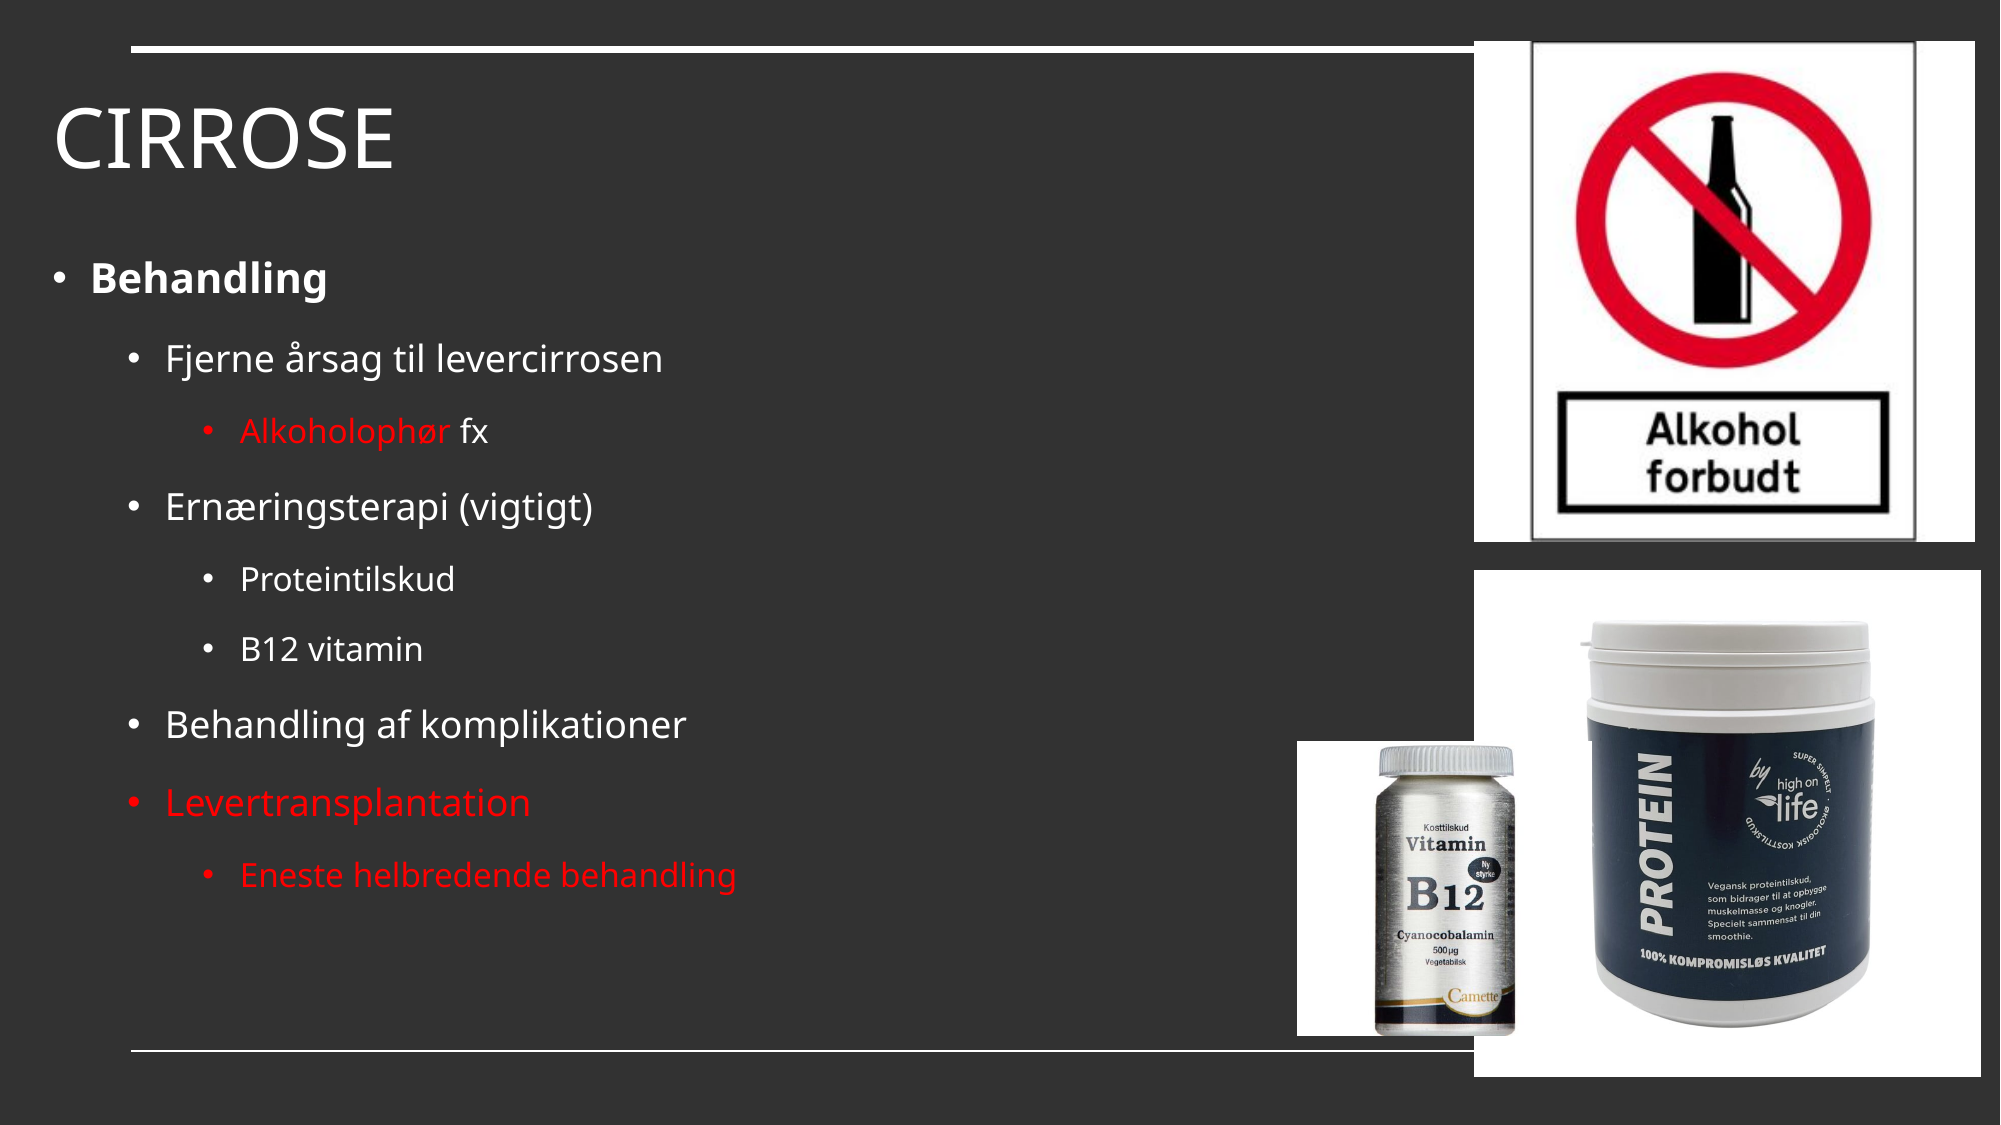

# Cirrose
Behandling
Fjerne årsag til levercirrosen
Alkoholophør fx
Ernæringsterapi (vigtigt)
Proteintilskud
B12 vitamin
Behandling af komplikationer
Levertransplantation
Eneste helbredende behandling